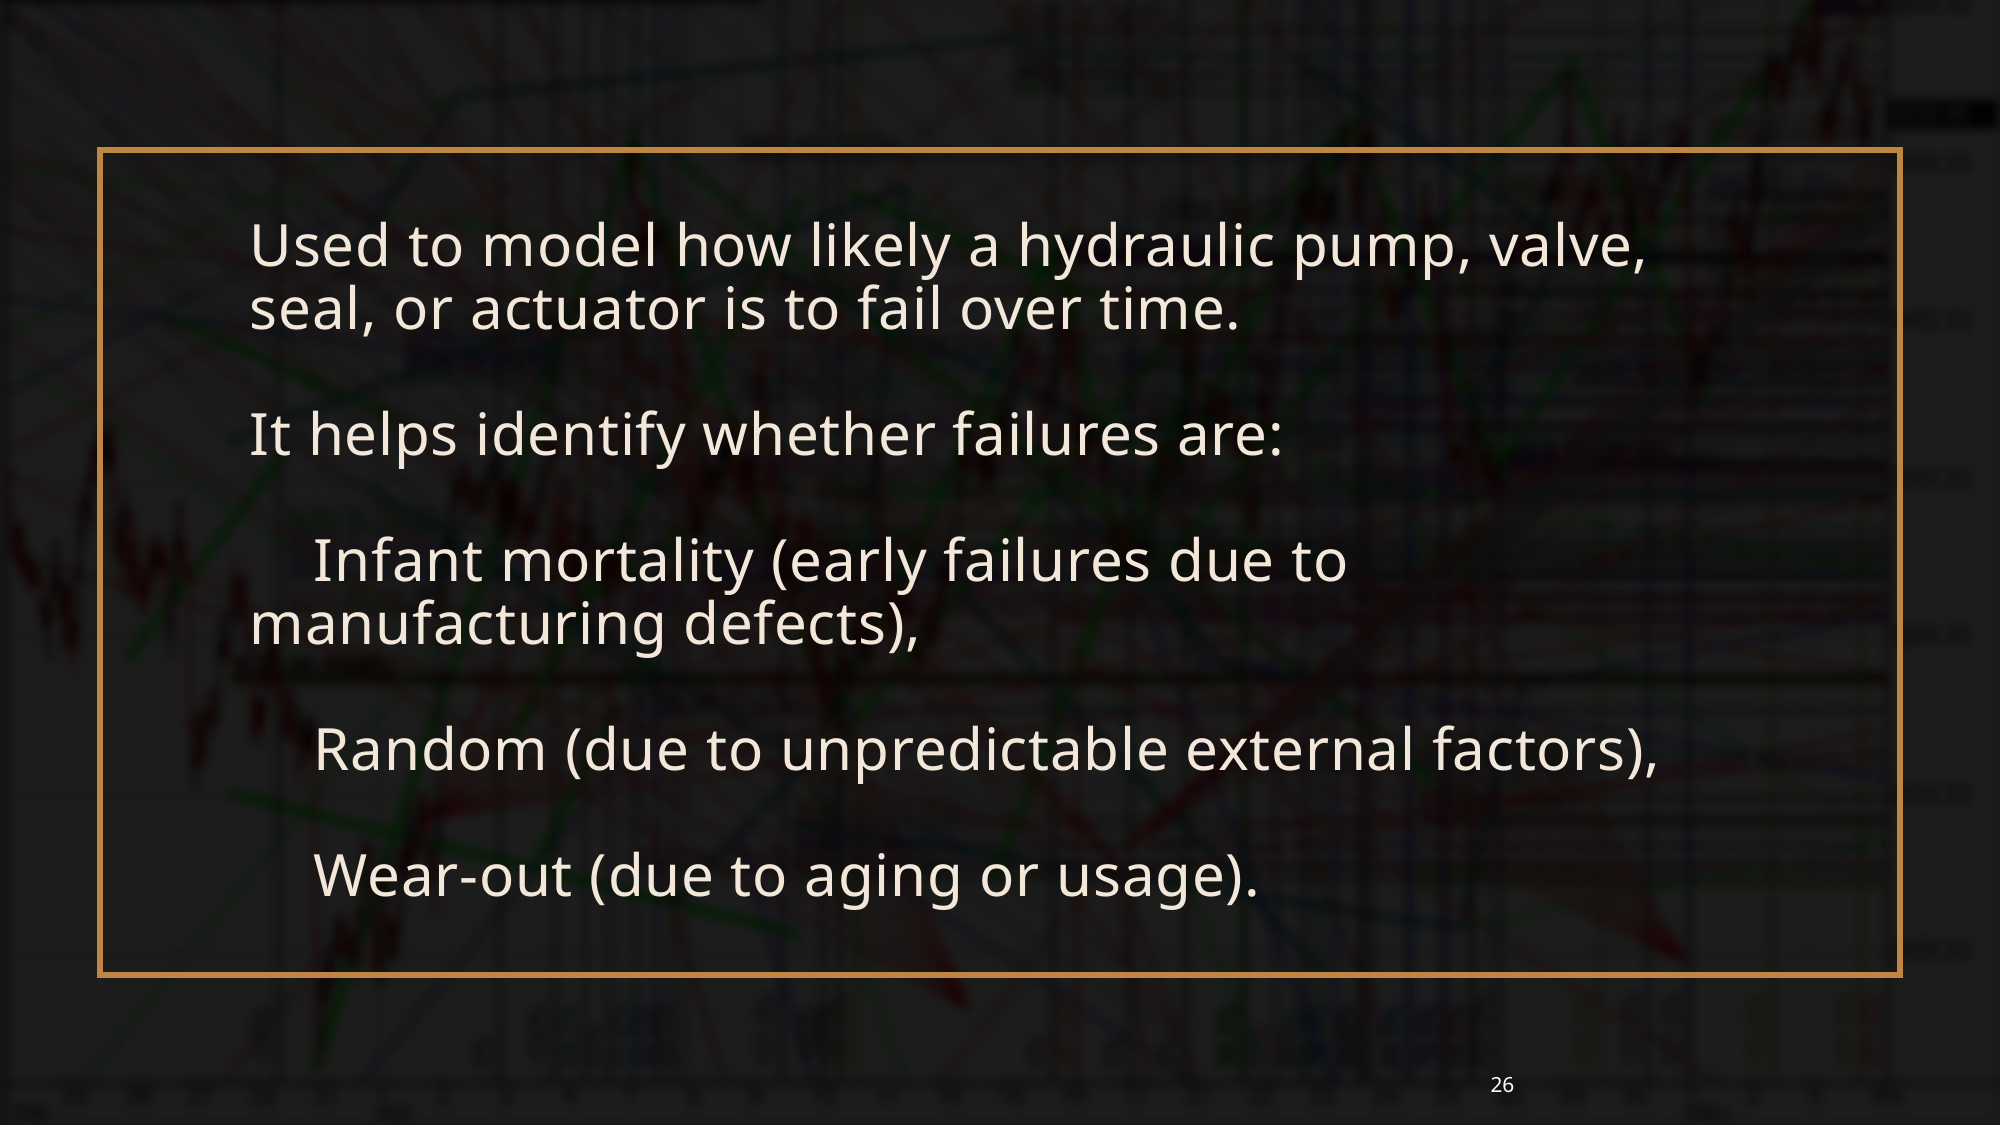

# Used to model how likely a hydraulic pump, valve, seal, or actuator is to fail over time. It helps identify whether failures are: Infant mortality (early failures due to manufacturing defects), Random (due to unpredictable external factors), Wear-out (due to aging or usage).